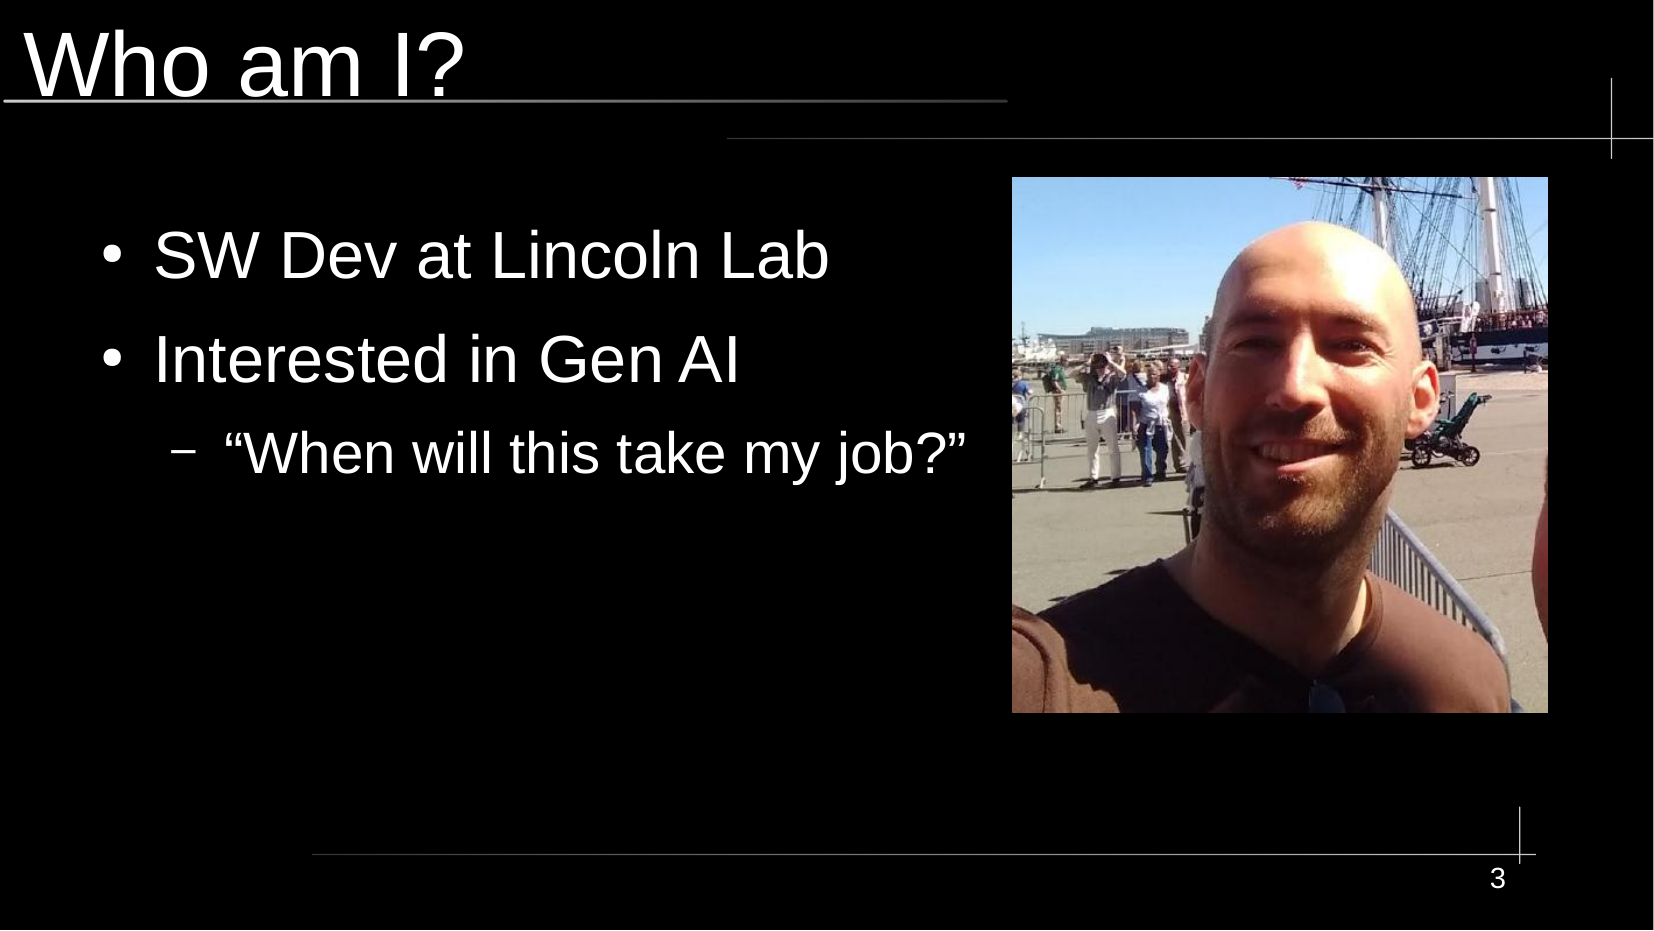

# Who am I?
SW Dev at Lincoln Lab
Interested in Gen AI
“When will this take my job?”
3